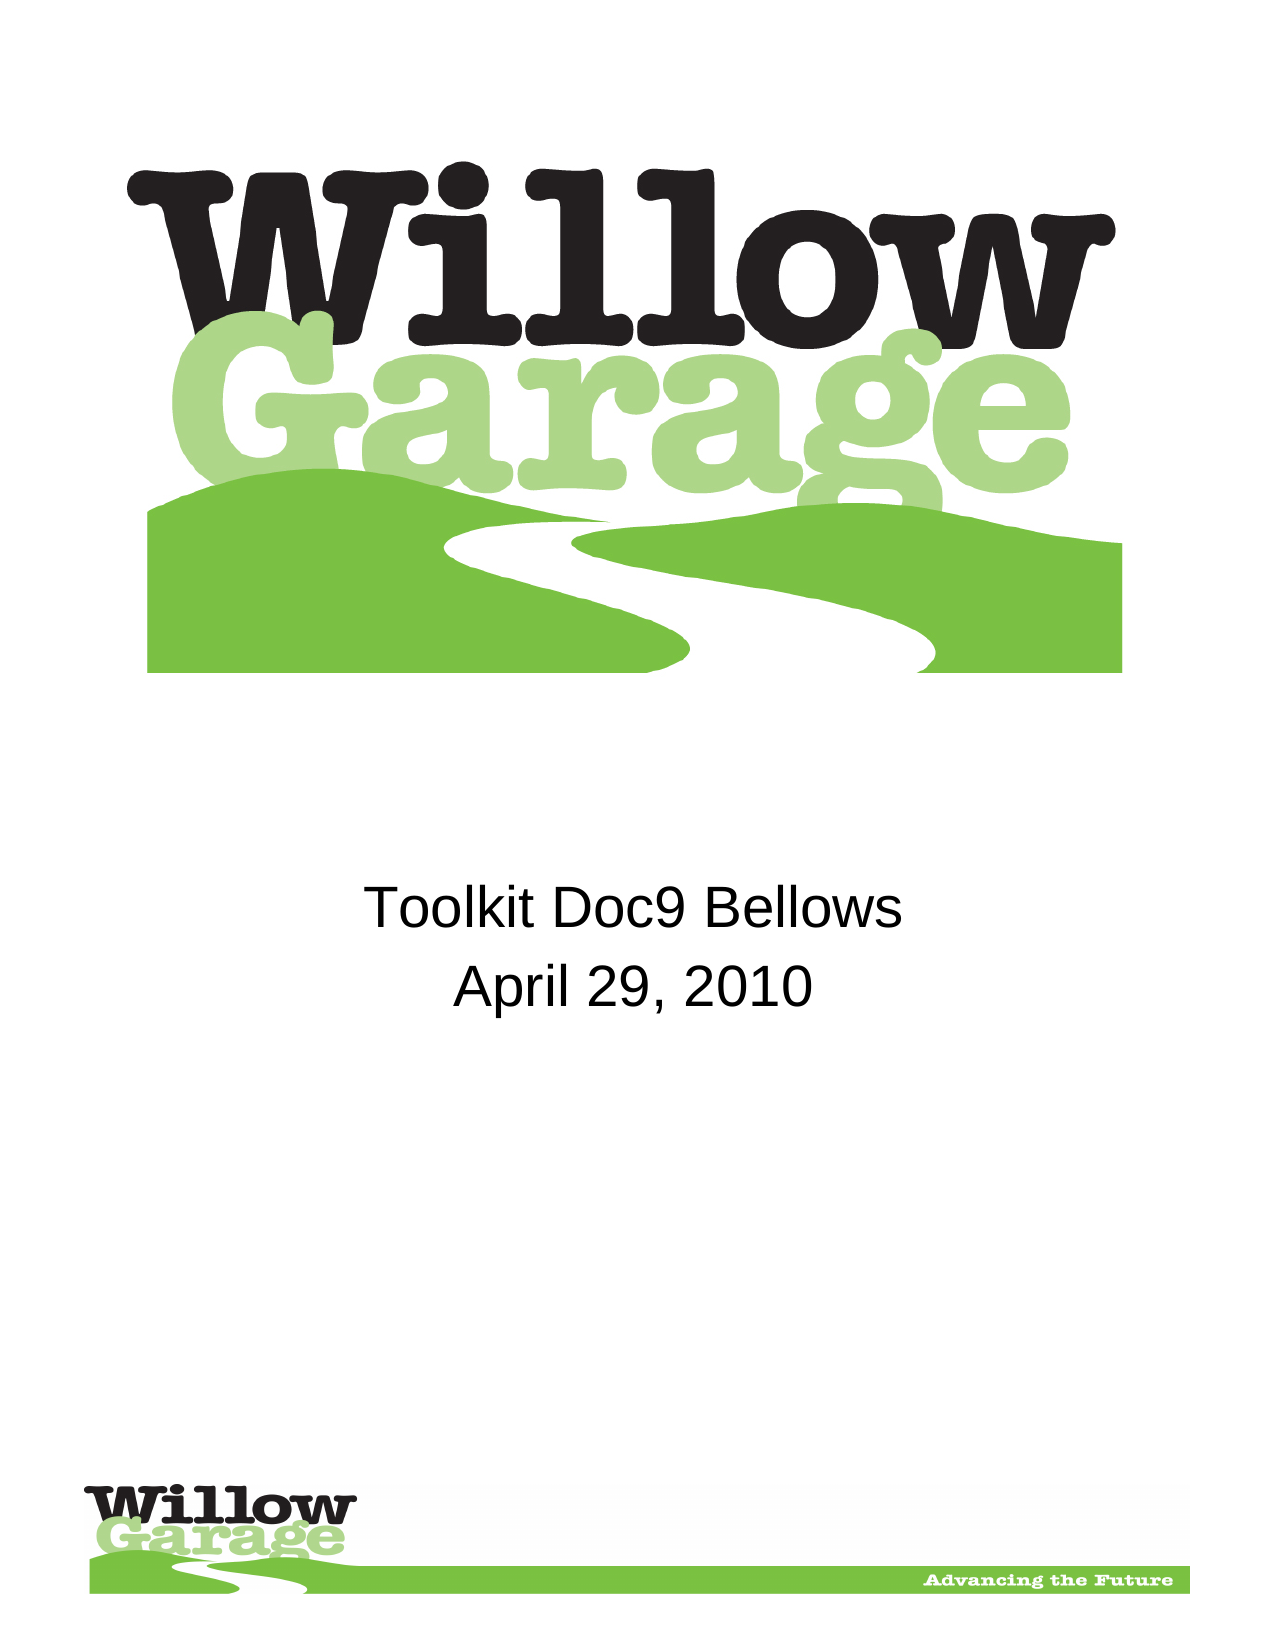

# Toolkit Doc9 Bellows
April 29, 2010